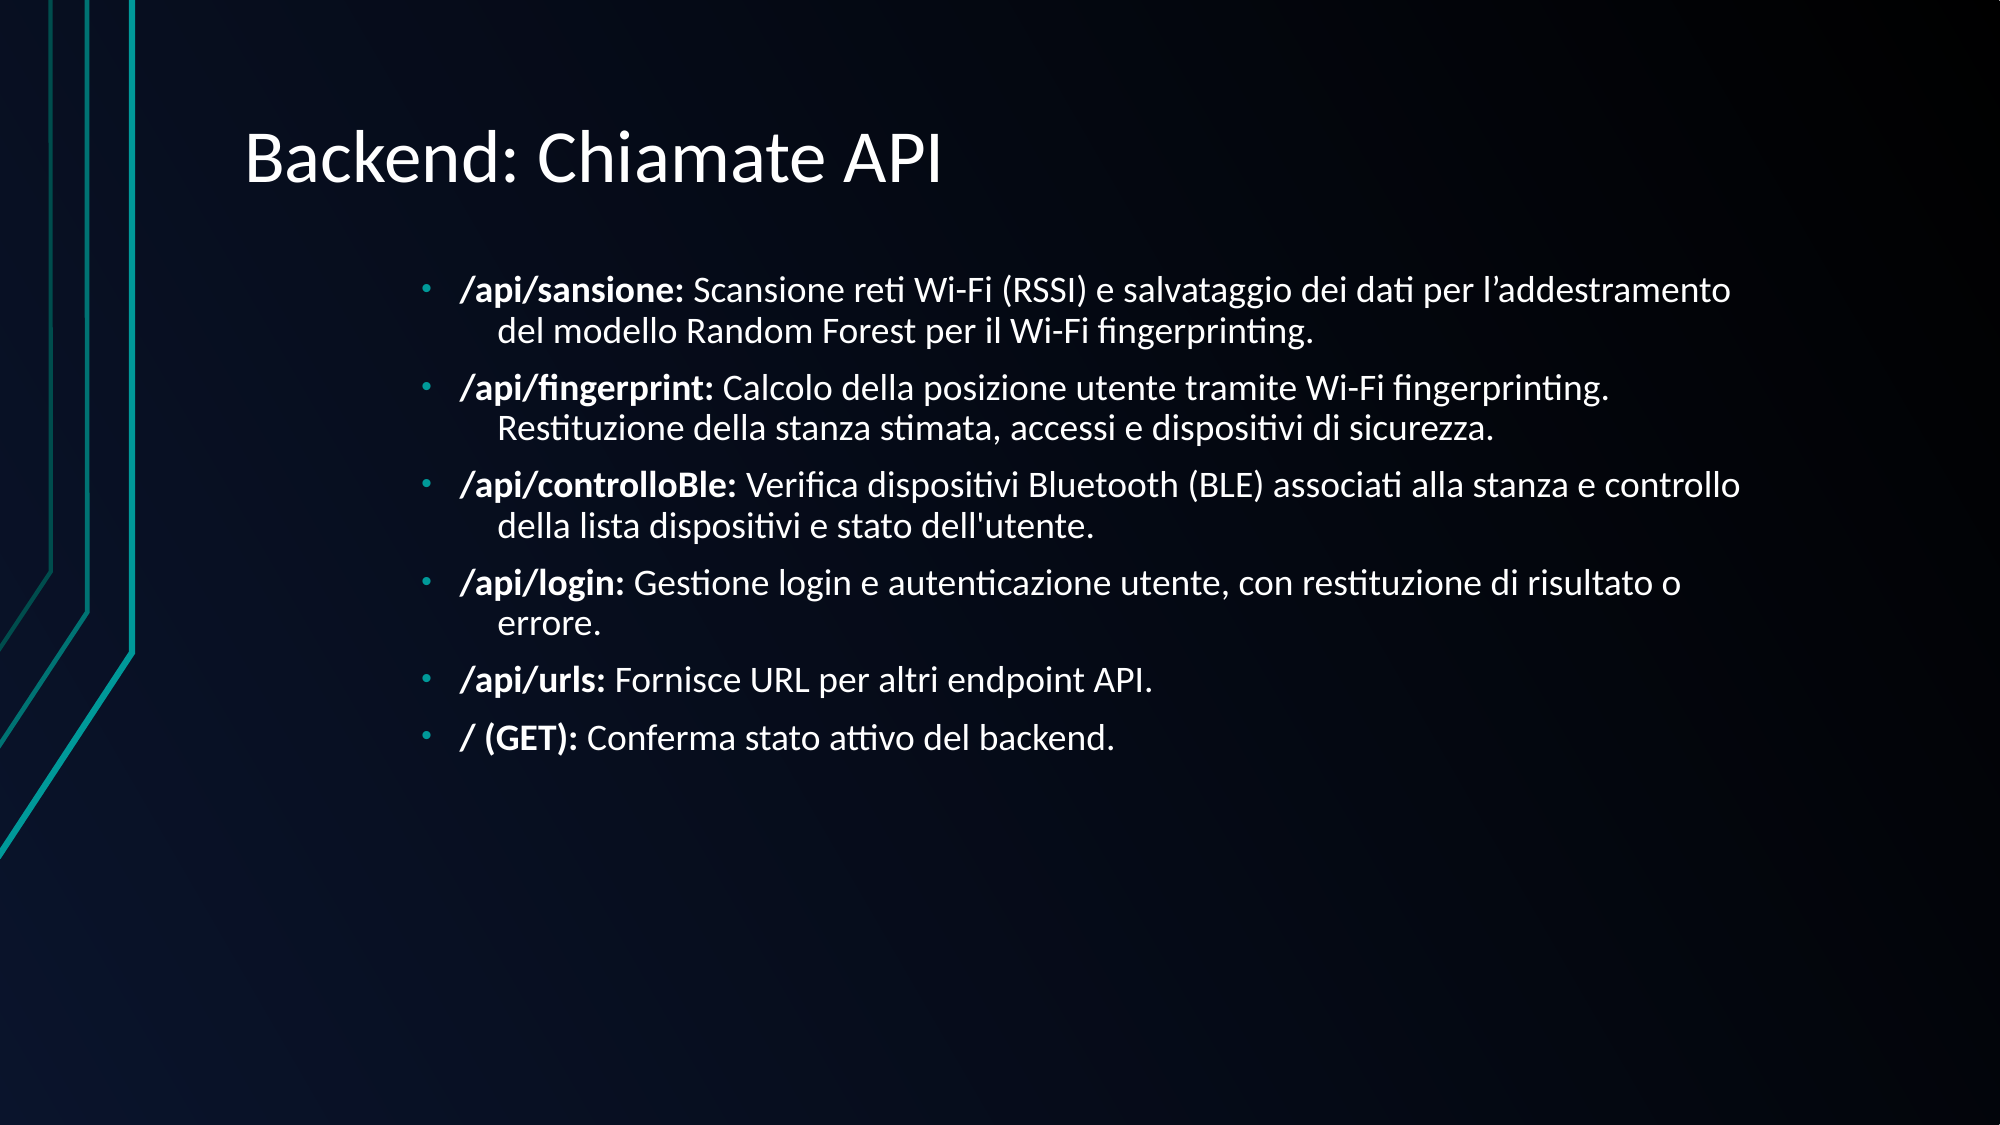

Backend: Chiamate API
# /api/sansione: Scansione reti Wi-Fi (RSSI) e salvataggio dei dati per l’addestramento del modello Random Forest per il Wi-Fi fingerprinting.
/api/fingerprint: Calcolo della posizione utente tramite Wi-Fi fingerprinting. Restituzione della stanza stimata, accessi e dispositivi di sicurezza.
/api/controlloBle: Verifica dispositivi Bluetooth (BLE) associati alla stanza e controllo della lista dispositivi e stato dell'utente.
/api/login: Gestione login e autenticazione utente, con restituzione di risultato o errore.
/api/urls: Fornisce URL per altri endpoint API.
/ (GET): Conferma stato attivo del backend.